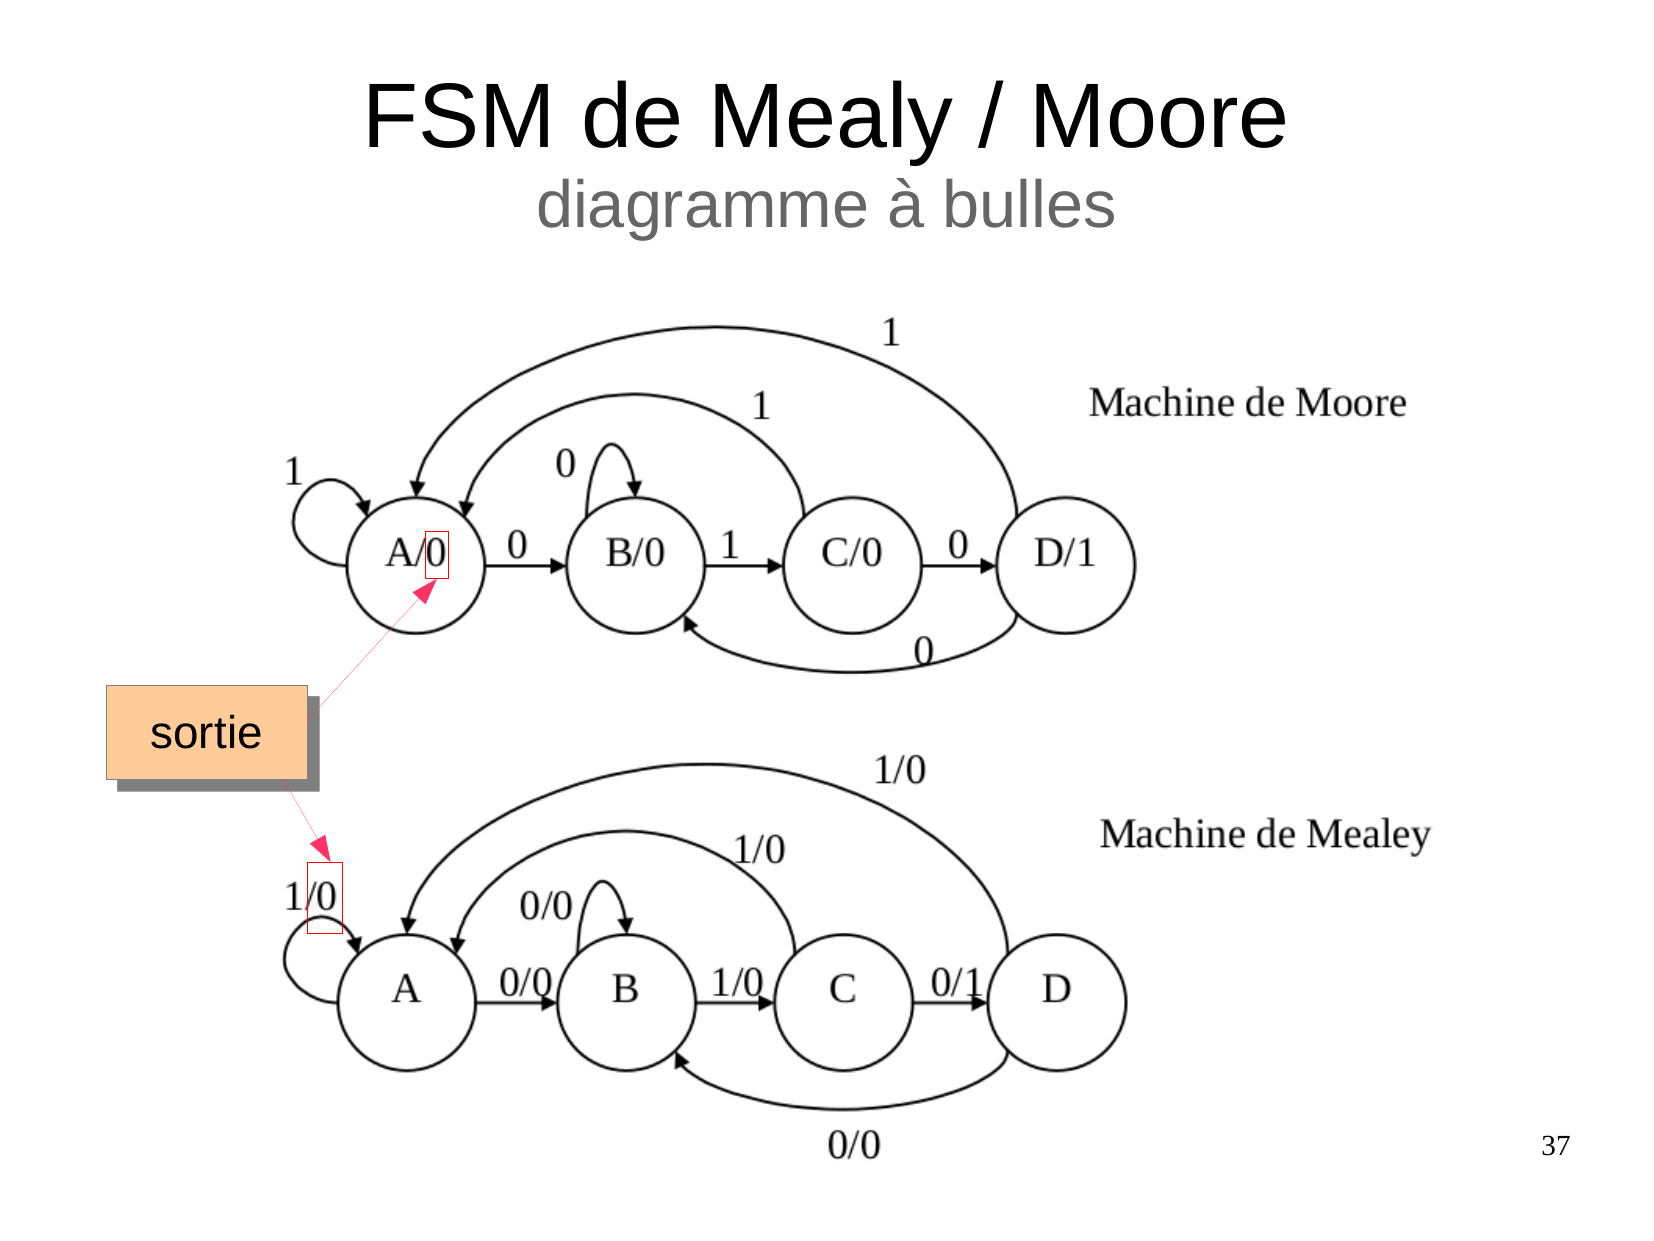

# FSM de Mealy / Moore diagramme à bulles
sortie
UV 1.5
37